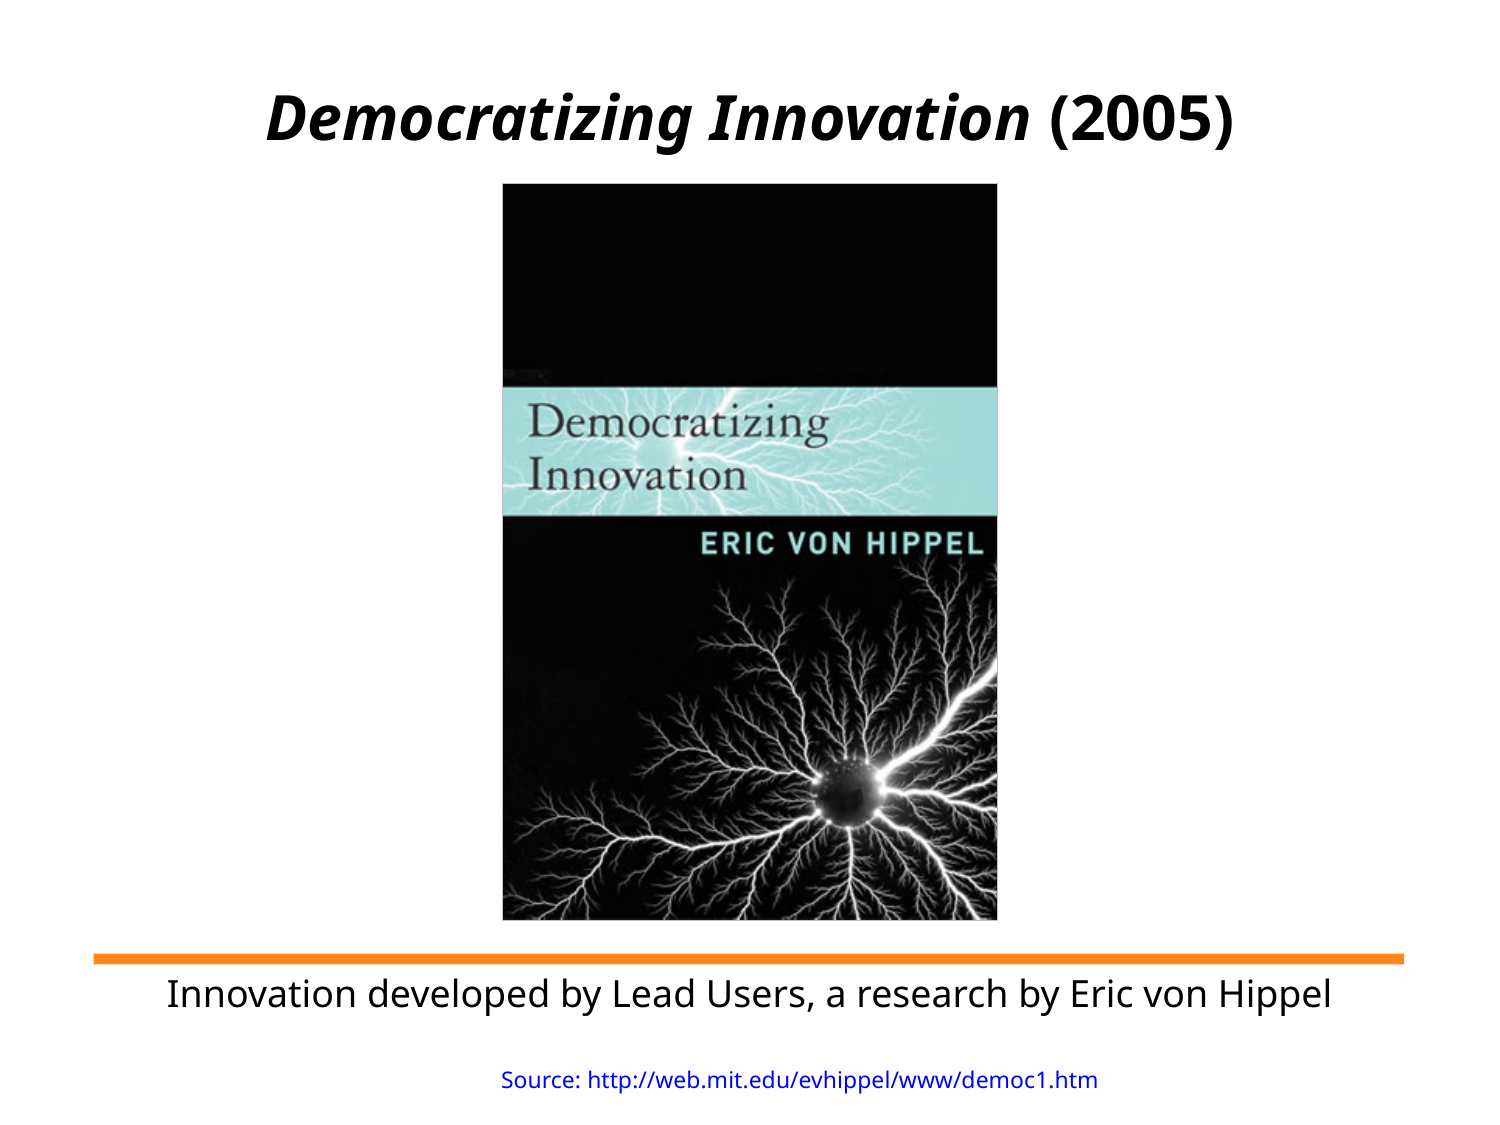

# Democratizing Innovation (2005)
Innovation developed by Lead Users, a research by Eric von Hippel
Source: http://web.mit.edu/evhippel/www/democ1.htm